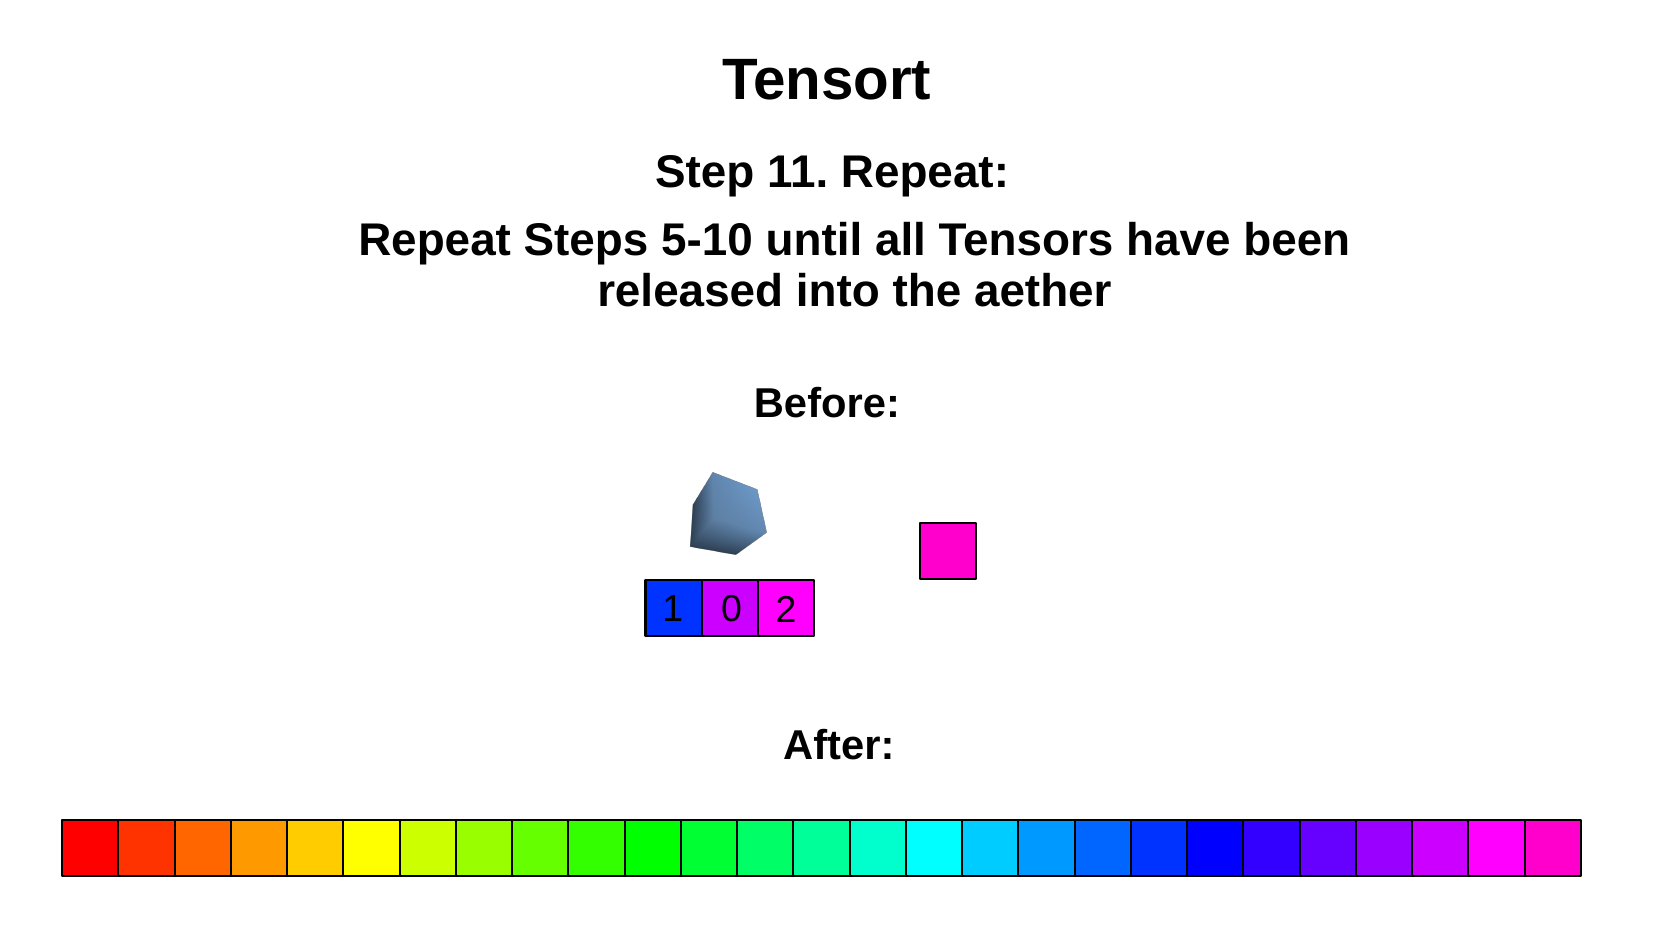

# Tensort
Step 11. Repeat:
Repeat Steps 5-10 until all Tensors have been
released into the aether
Before:
1
0
2
After: